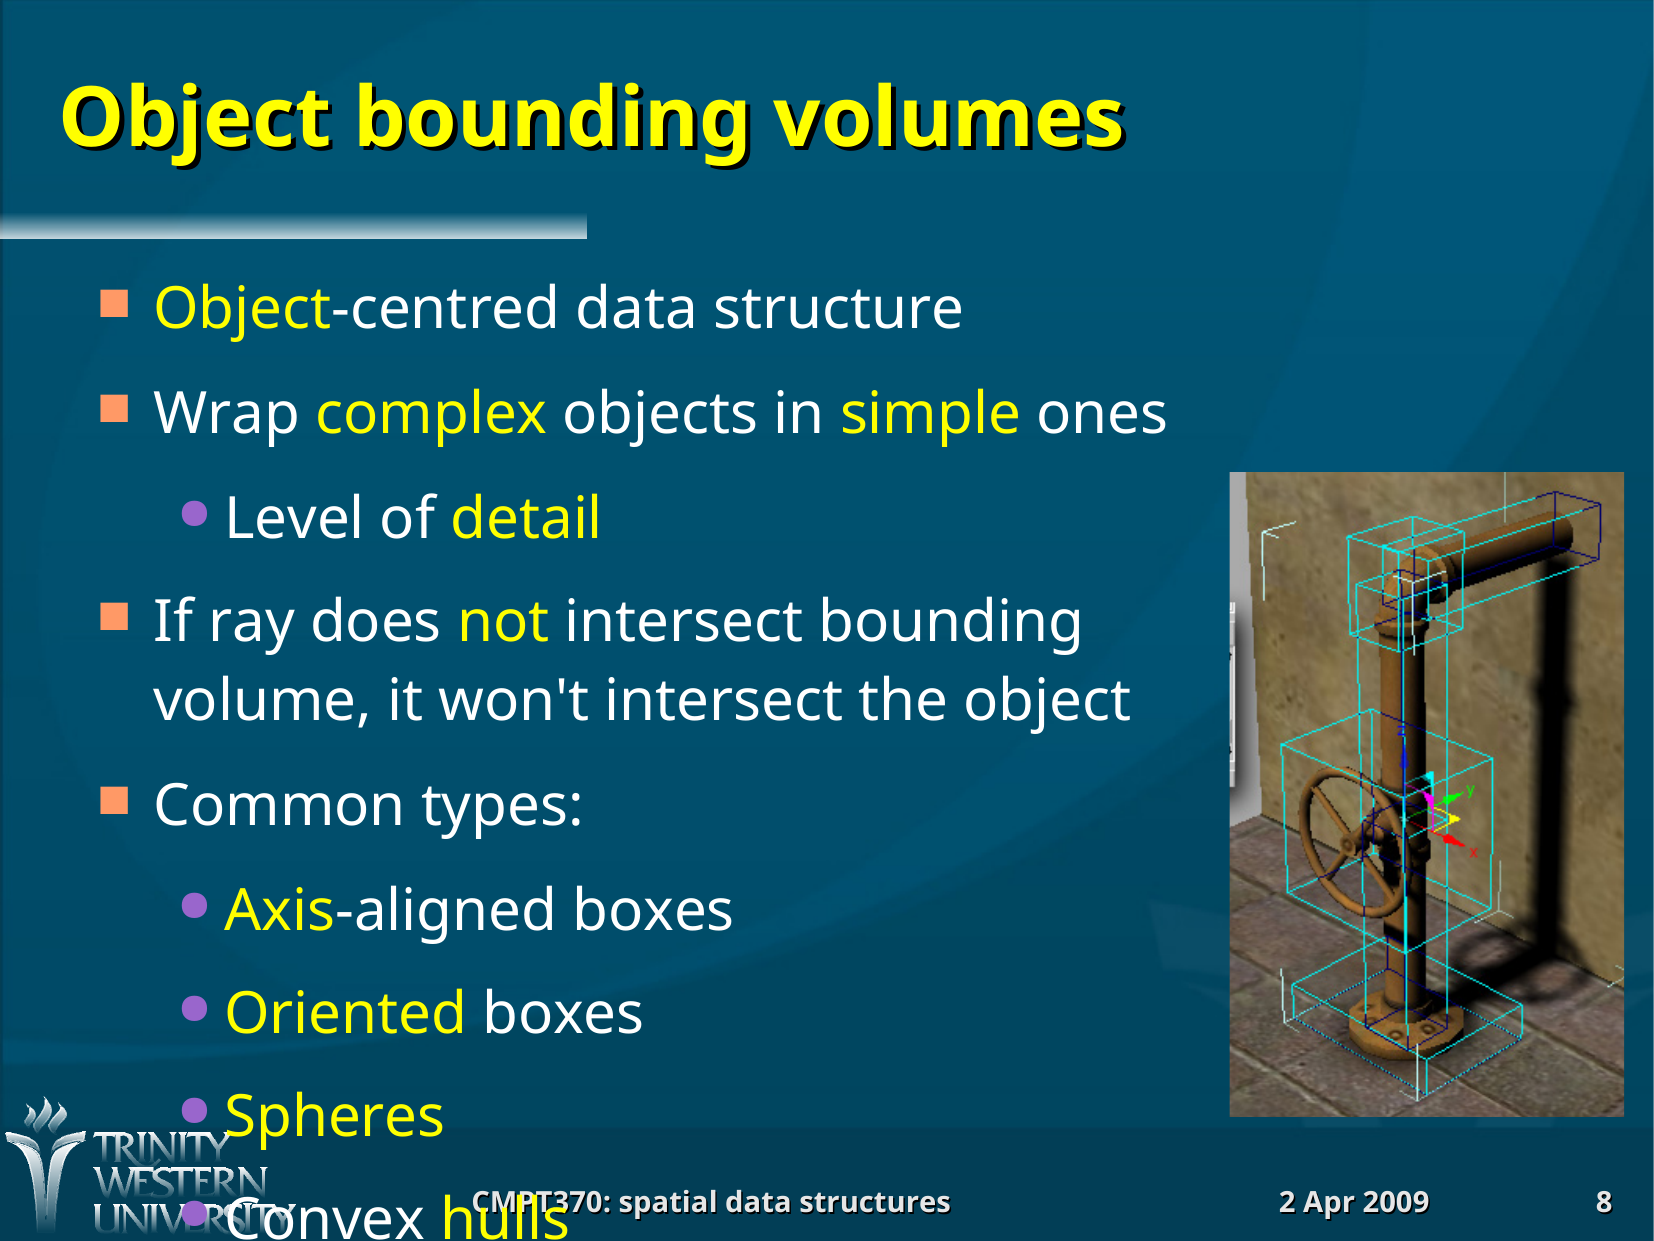

# Object bounding volumes
Object-centred data structure
Wrap complex objects in simple ones
Level of detail
If ray does not intersect bounding
volume, it won't intersect the object
Common types:
Axis-aligned boxes
Oriented boxes
Spheres
Convex hulls
CMPT370: spatial data structures
2 Apr 2009
8